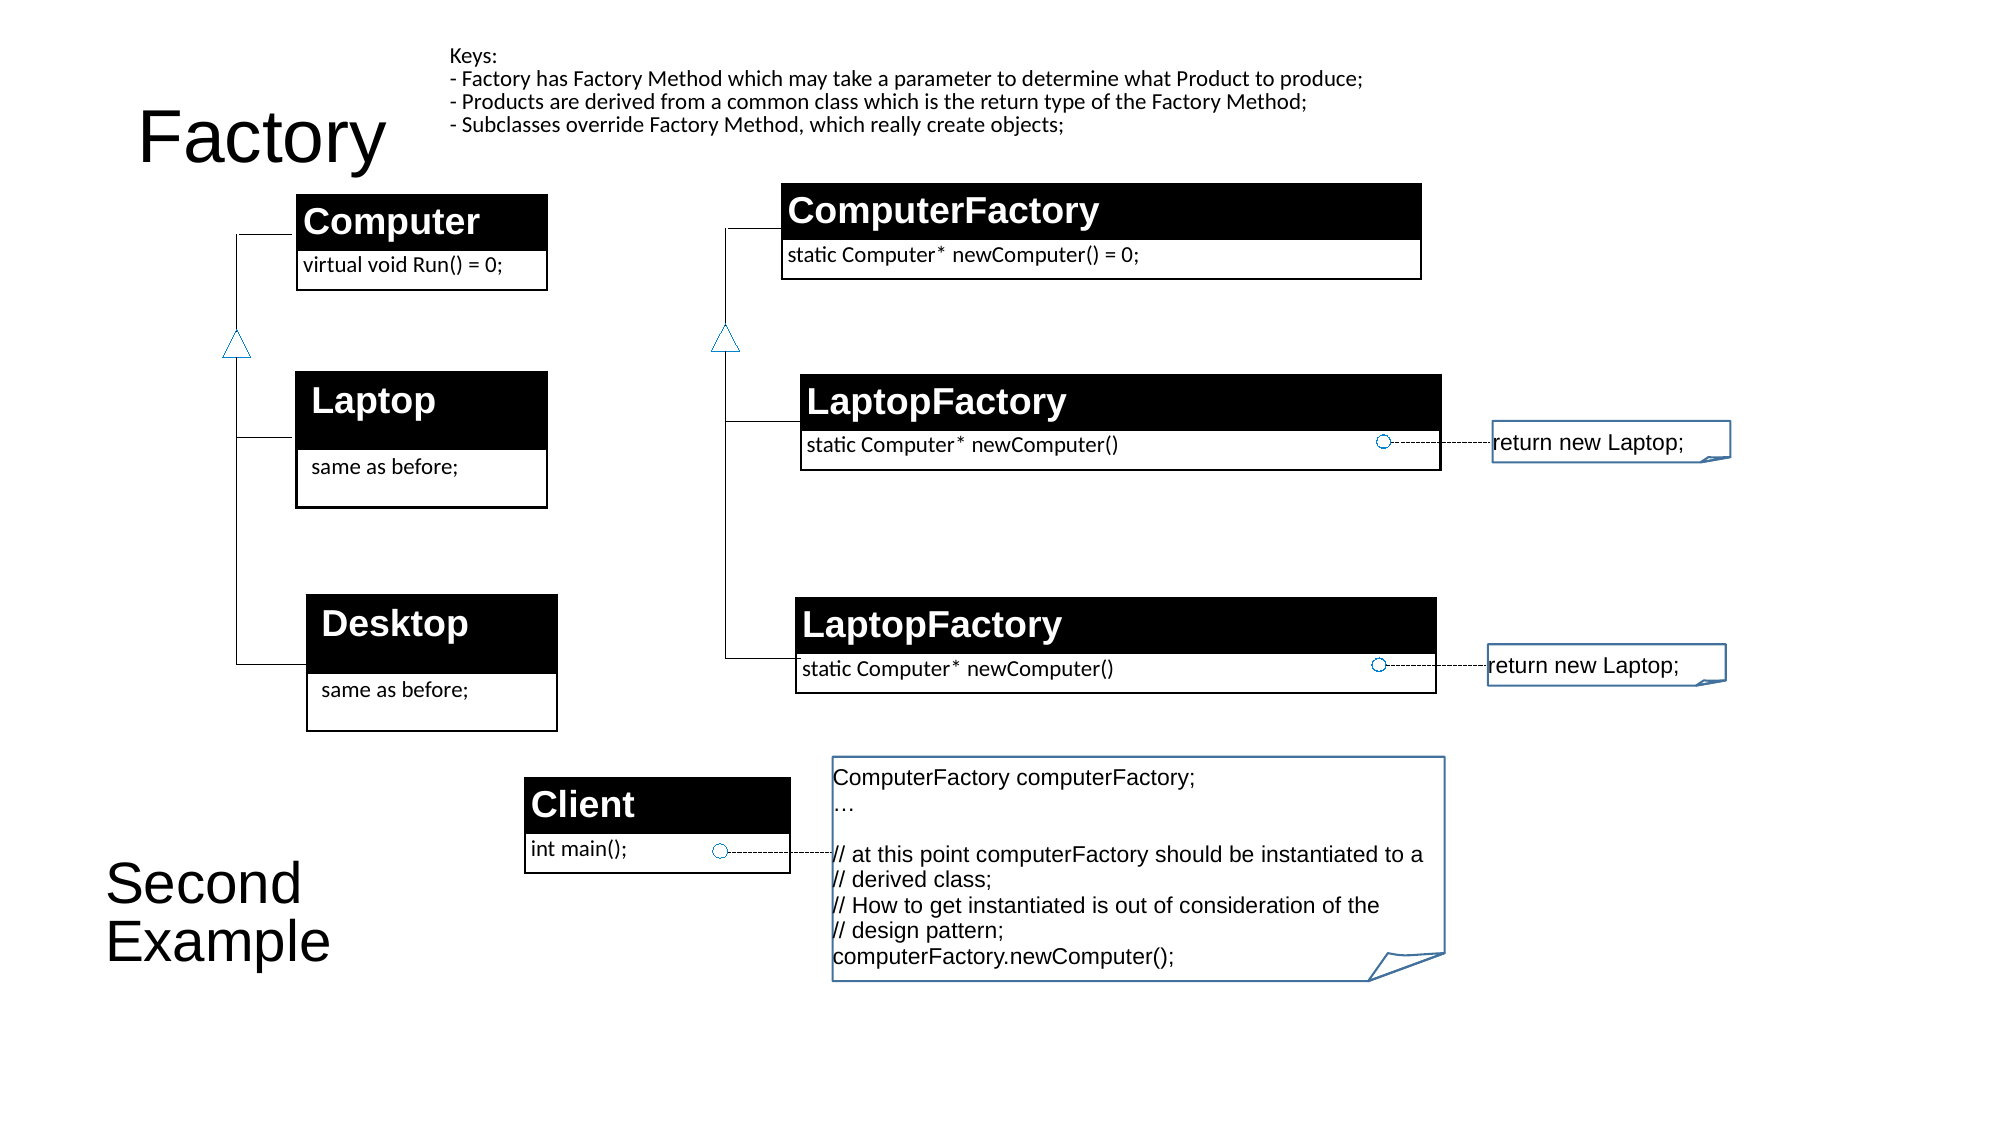

Keys:
- Factory has Factory Method which may take a parameter to determine what Product to produce;
- Products are derived from a common class which is the return type of the Factory Method;
- Subclasses override Factory Method, which really create objects;
# Factory
| ComputerFactory |
| --- |
| static Computer\* newComputer() = 0; |
| Computer |
| --- |
| virtual void Run() = 0; |
| Laptop |
| --- |
| same as before; |
| Laptop |
| --- |
| same as before |
| LaptopFactory |
| --- |
| static Computer\* newComputer() |
return new Laptop;
| Desktop |
| --- |
| same as before; |
| Laptop |
| --- |
| same as before |
| LaptopFactory |
| --- |
| static Computer\* newComputer() |
return new Laptop;
ComputerFactory computerFactory;
…
// at this point computerFactory should be instantiated to a
// derived class;
// How to get instantiated is out of consideration of the
// design pattern;
computerFactory.newComputer();
| Client |
| --- |
| int main(); |
Second Example